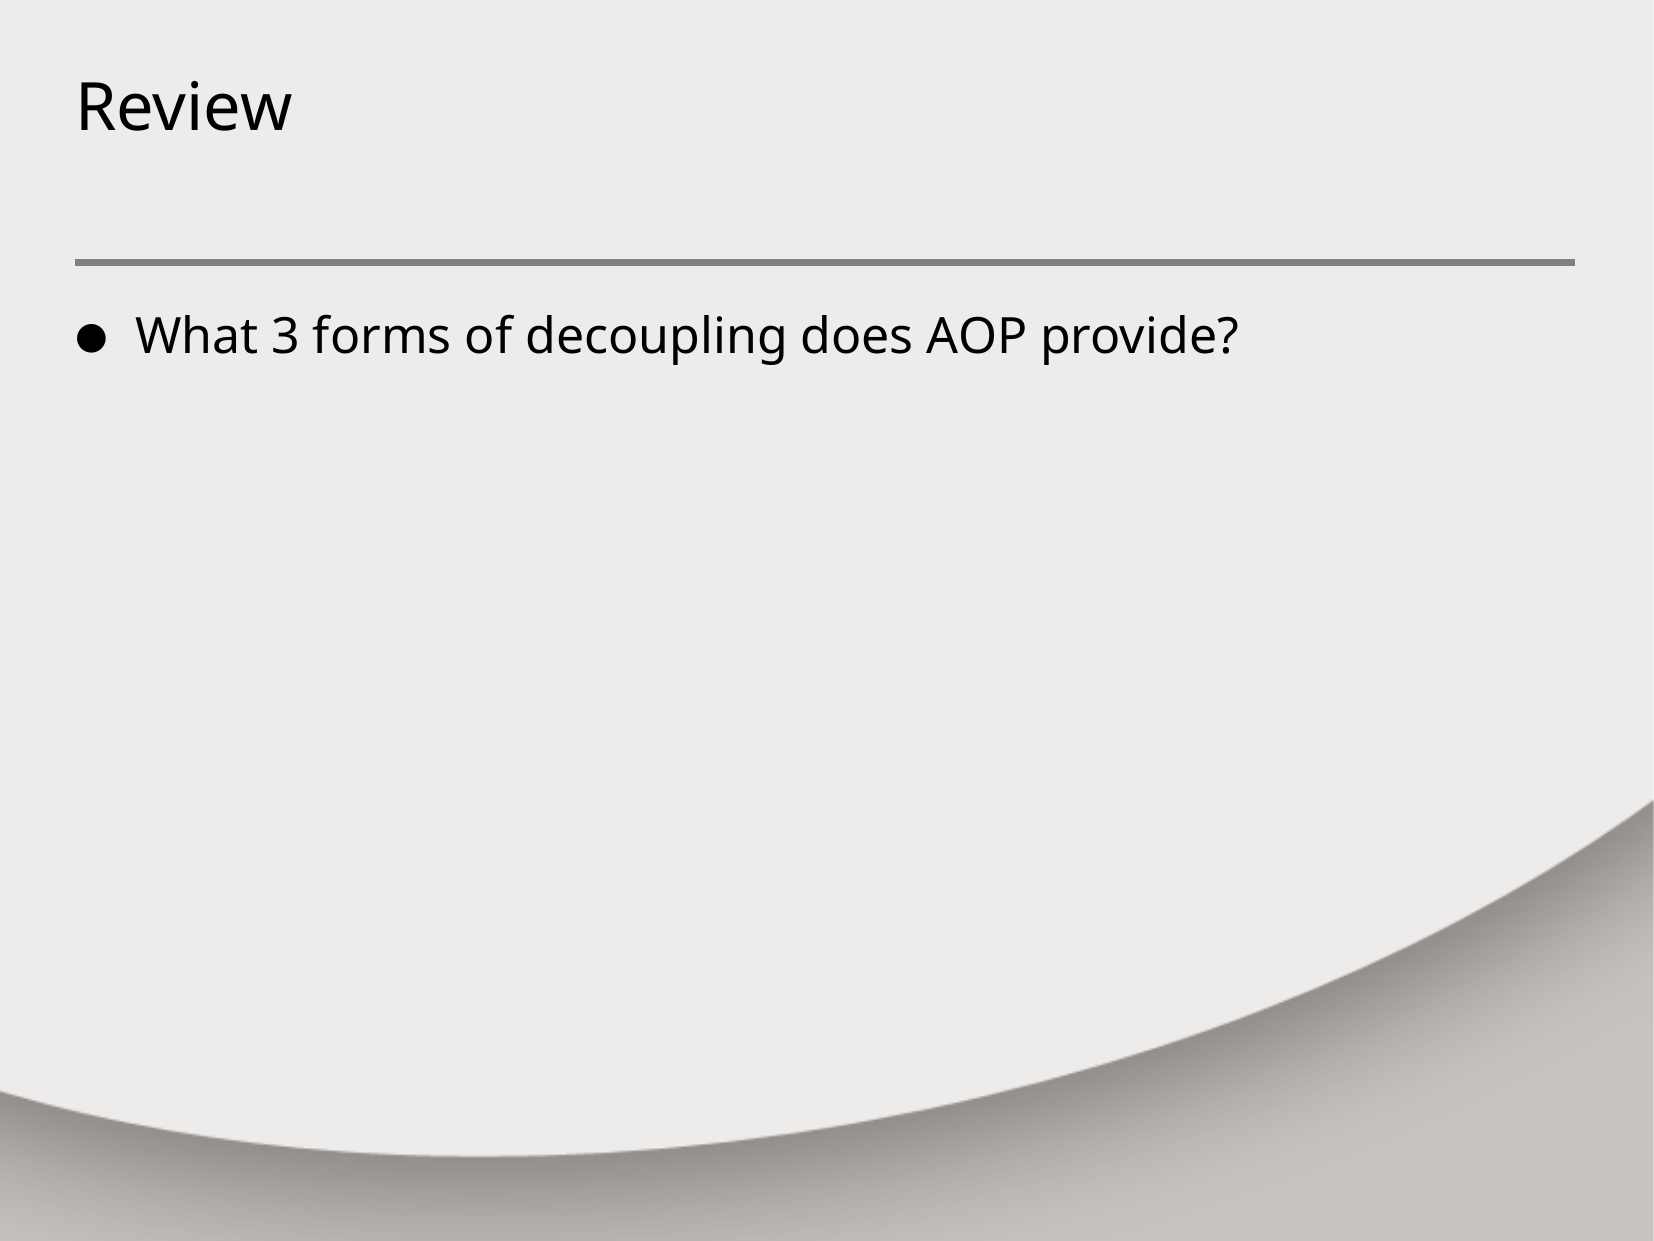

# Review
What 3 forms of decoupling does AOP provide?